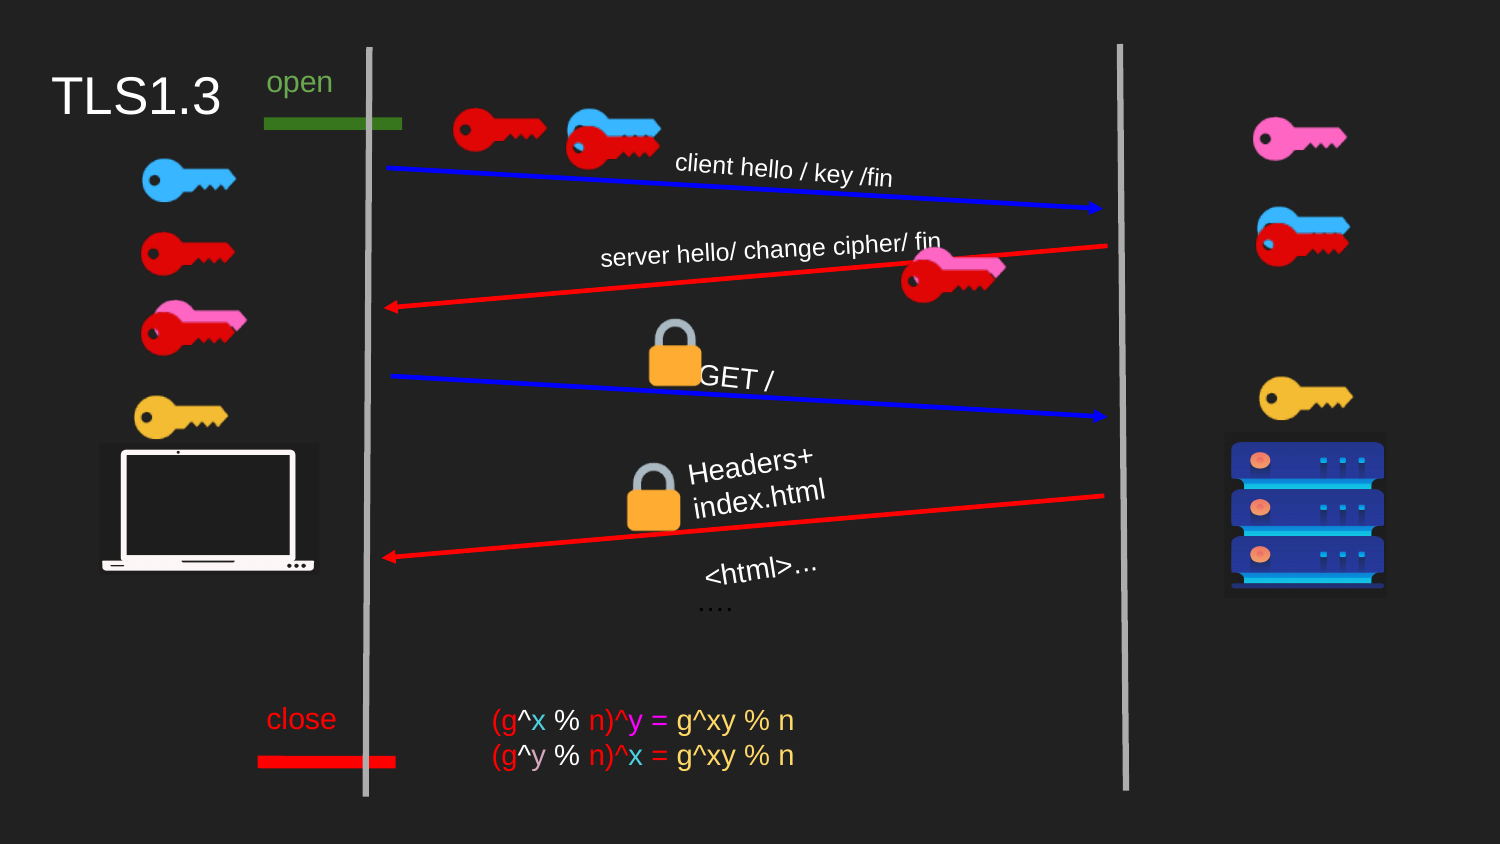

# TLS1.3
open
client hello / key /fin
server hello/ change cipher/ fin
GET /
Headers+ index.html
<html>...
….
close
(g^x % n)^y = g^xy % n
(g^y % n)^x = g^xy % n